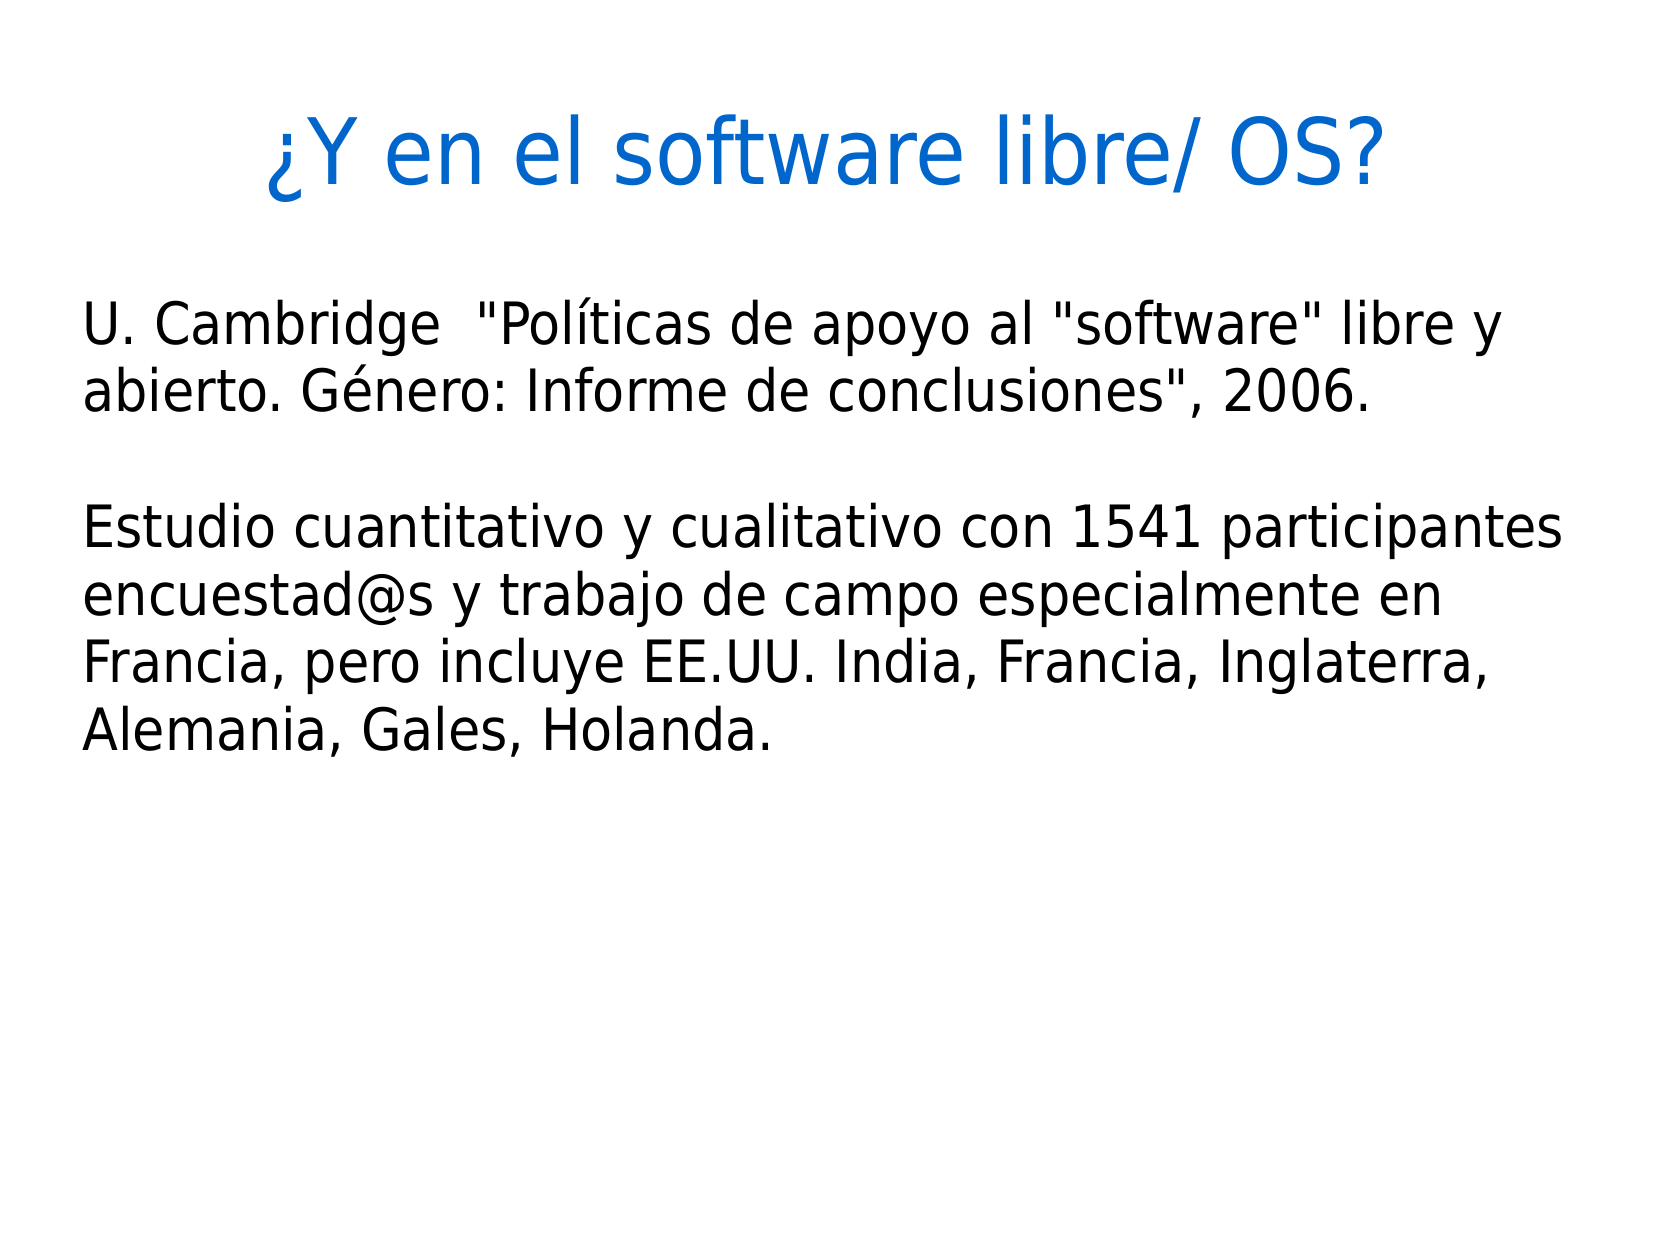

# ¿Y en el software libre/ OS?
U. Cambridge "Políticas de apoyo al "software" libre y abierto. Género: Informe de conclusiones", 2006.
Estudio cuantitativo y cualitativo con 1541 participantes encuestad@s y trabajo de campo especialmente en Francia, pero incluye EE.UU. India, Francia, Inglaterra, Alemania, Gales, Holanda.